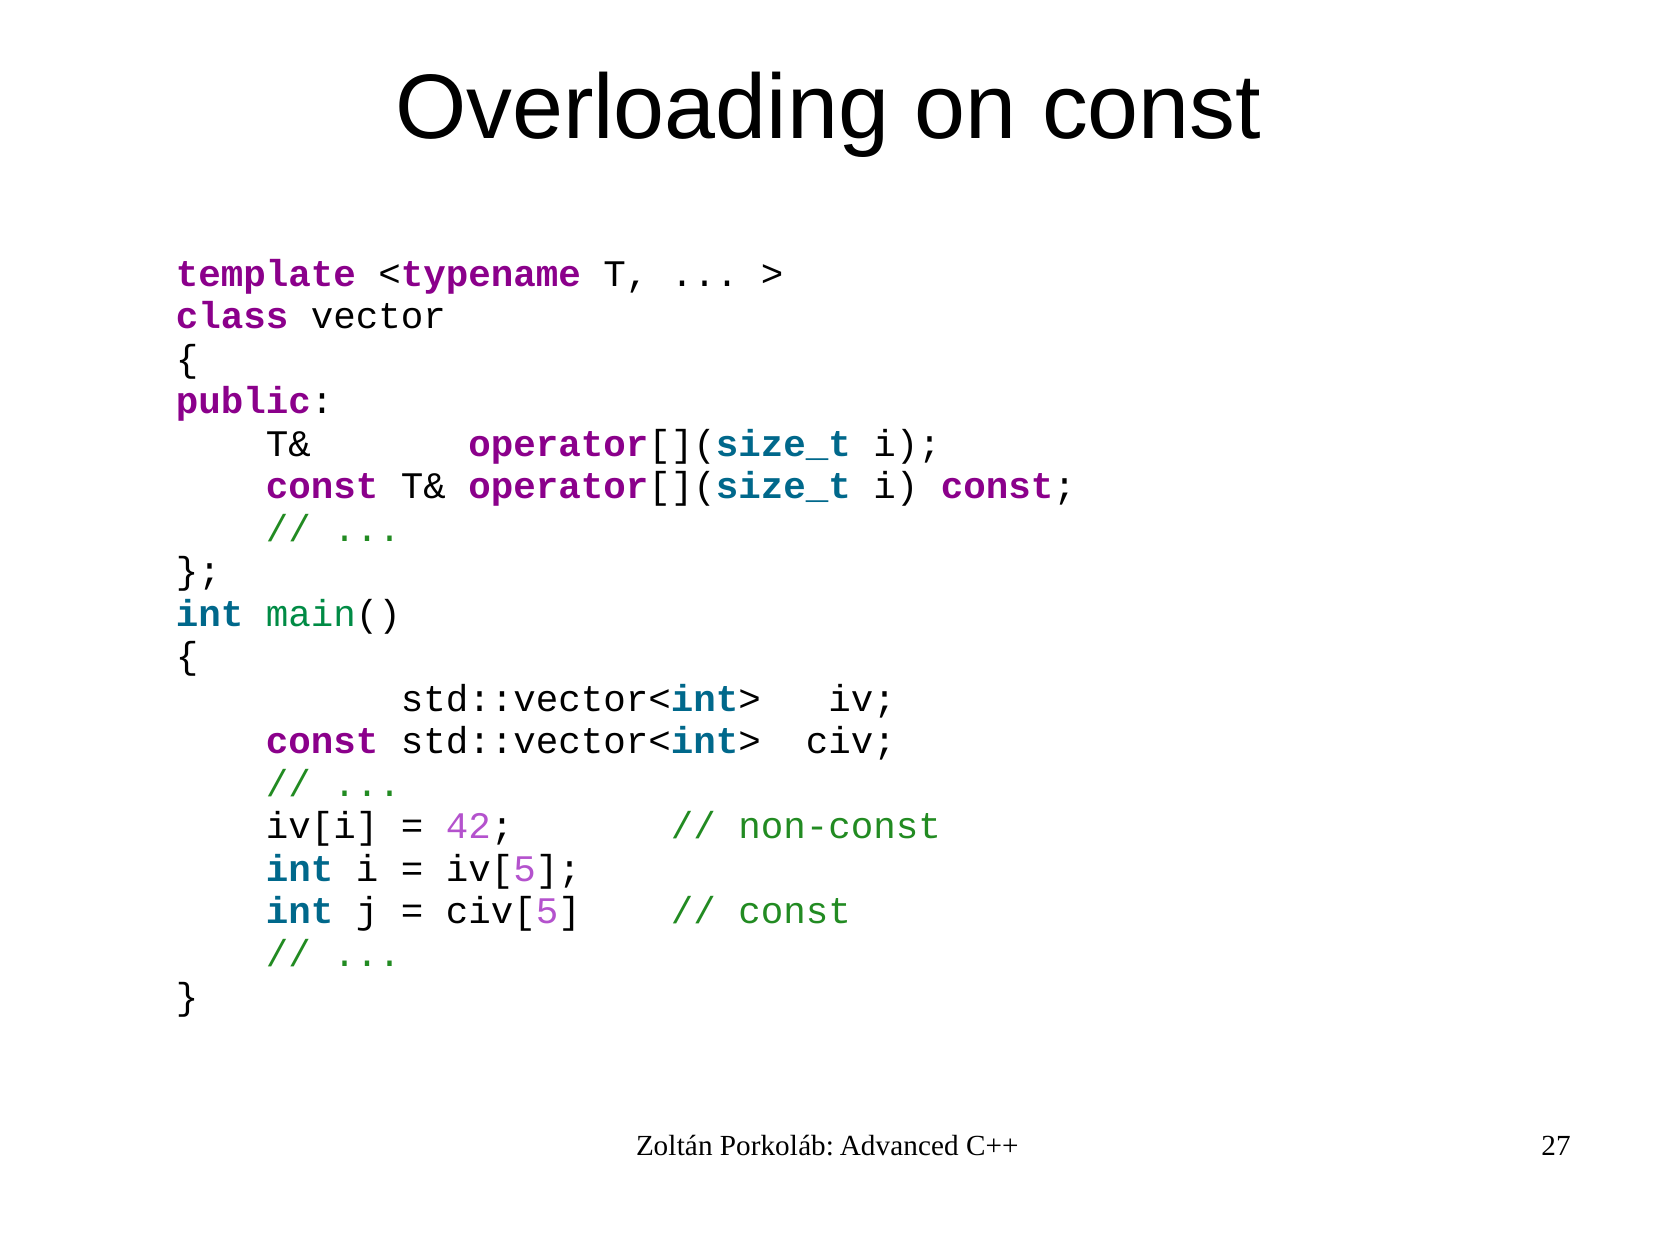

# Overloading on const
template <typename T, ... >
class vector
{
public:
 T& operator[](size_t i);
 const T& operator[](size_t i) const;
 // ...
};
int main()
{
 std::vector<int> iv;
 const std::vector<int> civ;
 // ...
 iv[i] = 42; // non-const
 int i = iv[5];
 int j = civ[5] // const
 // ...
}
Zoltán Porkoláb: Advanced C++
27